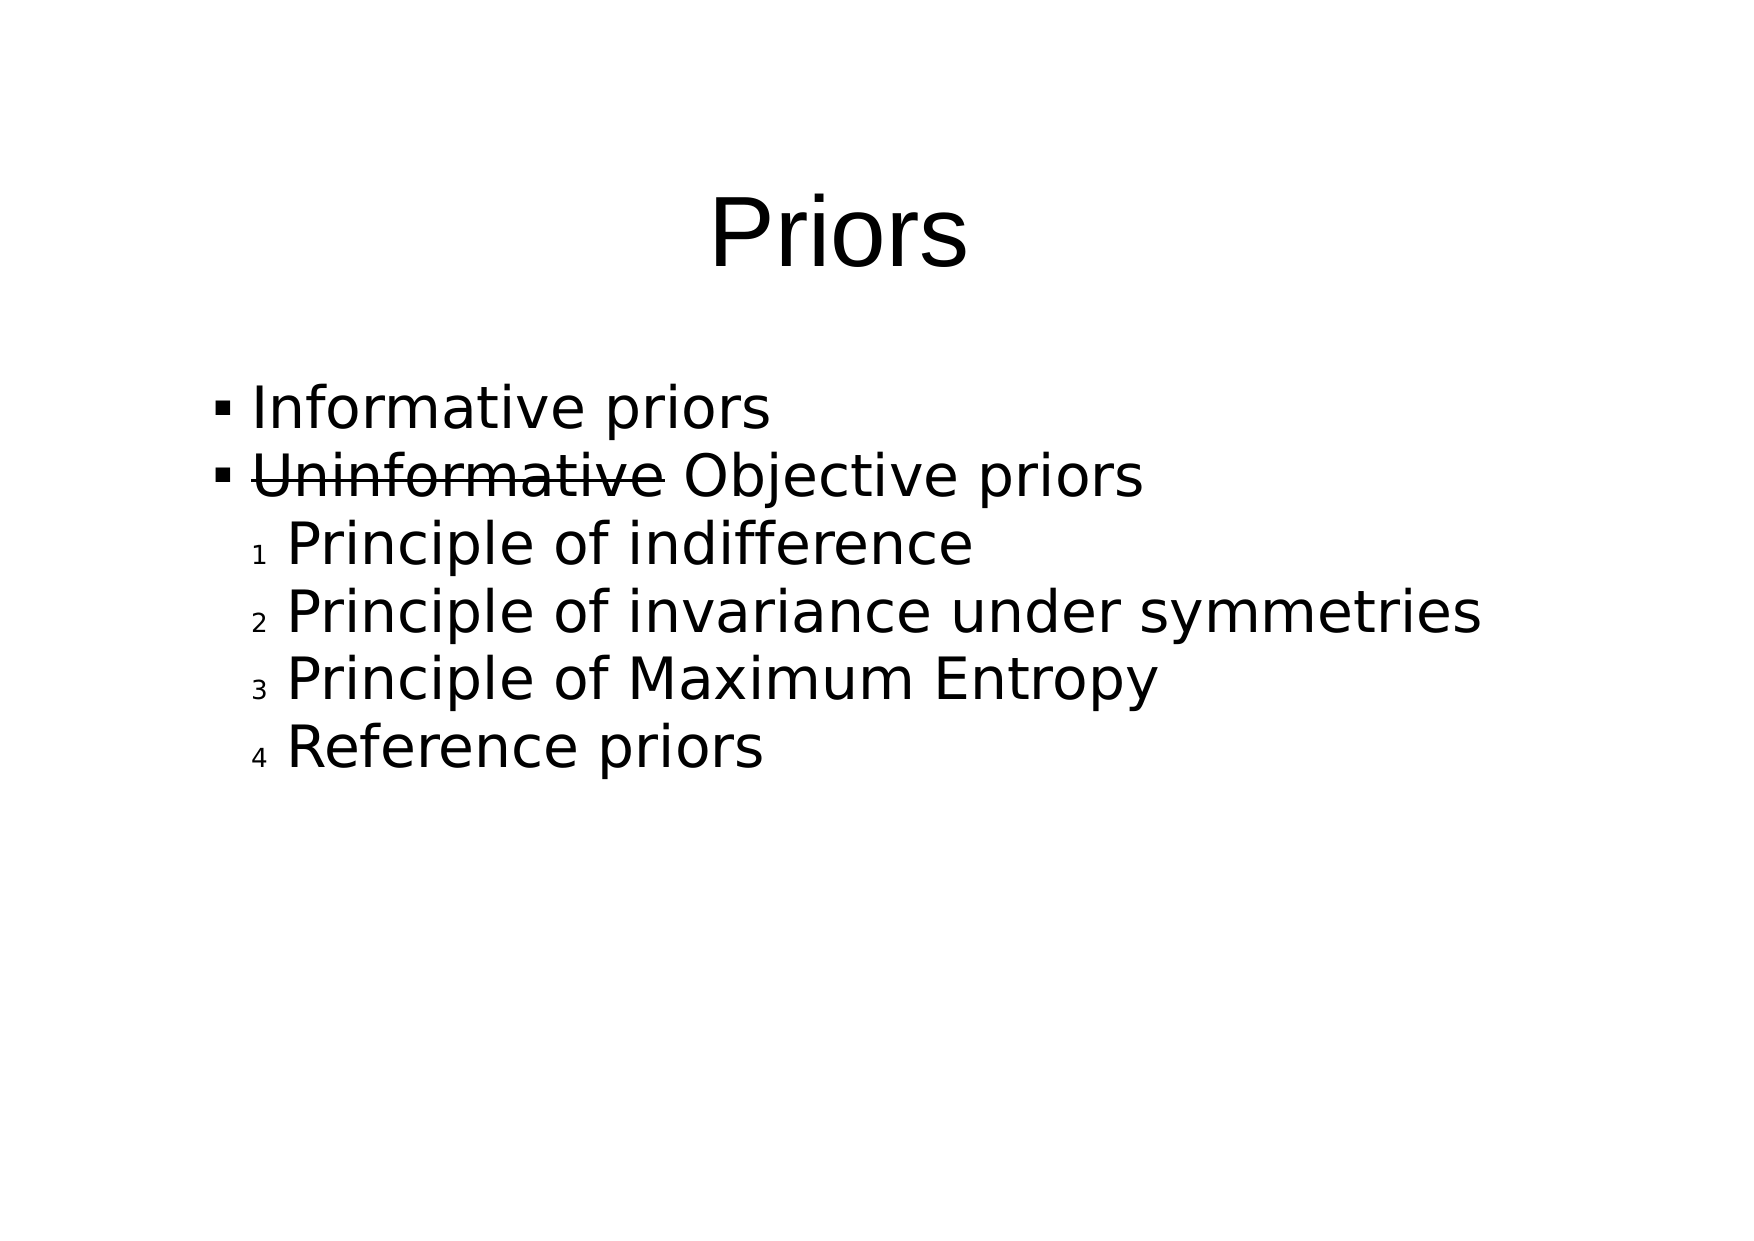

Priors
Informative priors
Uninformative Objective priors
Principle of indifference
Principle of invariance under symmetries
Principle of Maximum Entropy
Reference priors